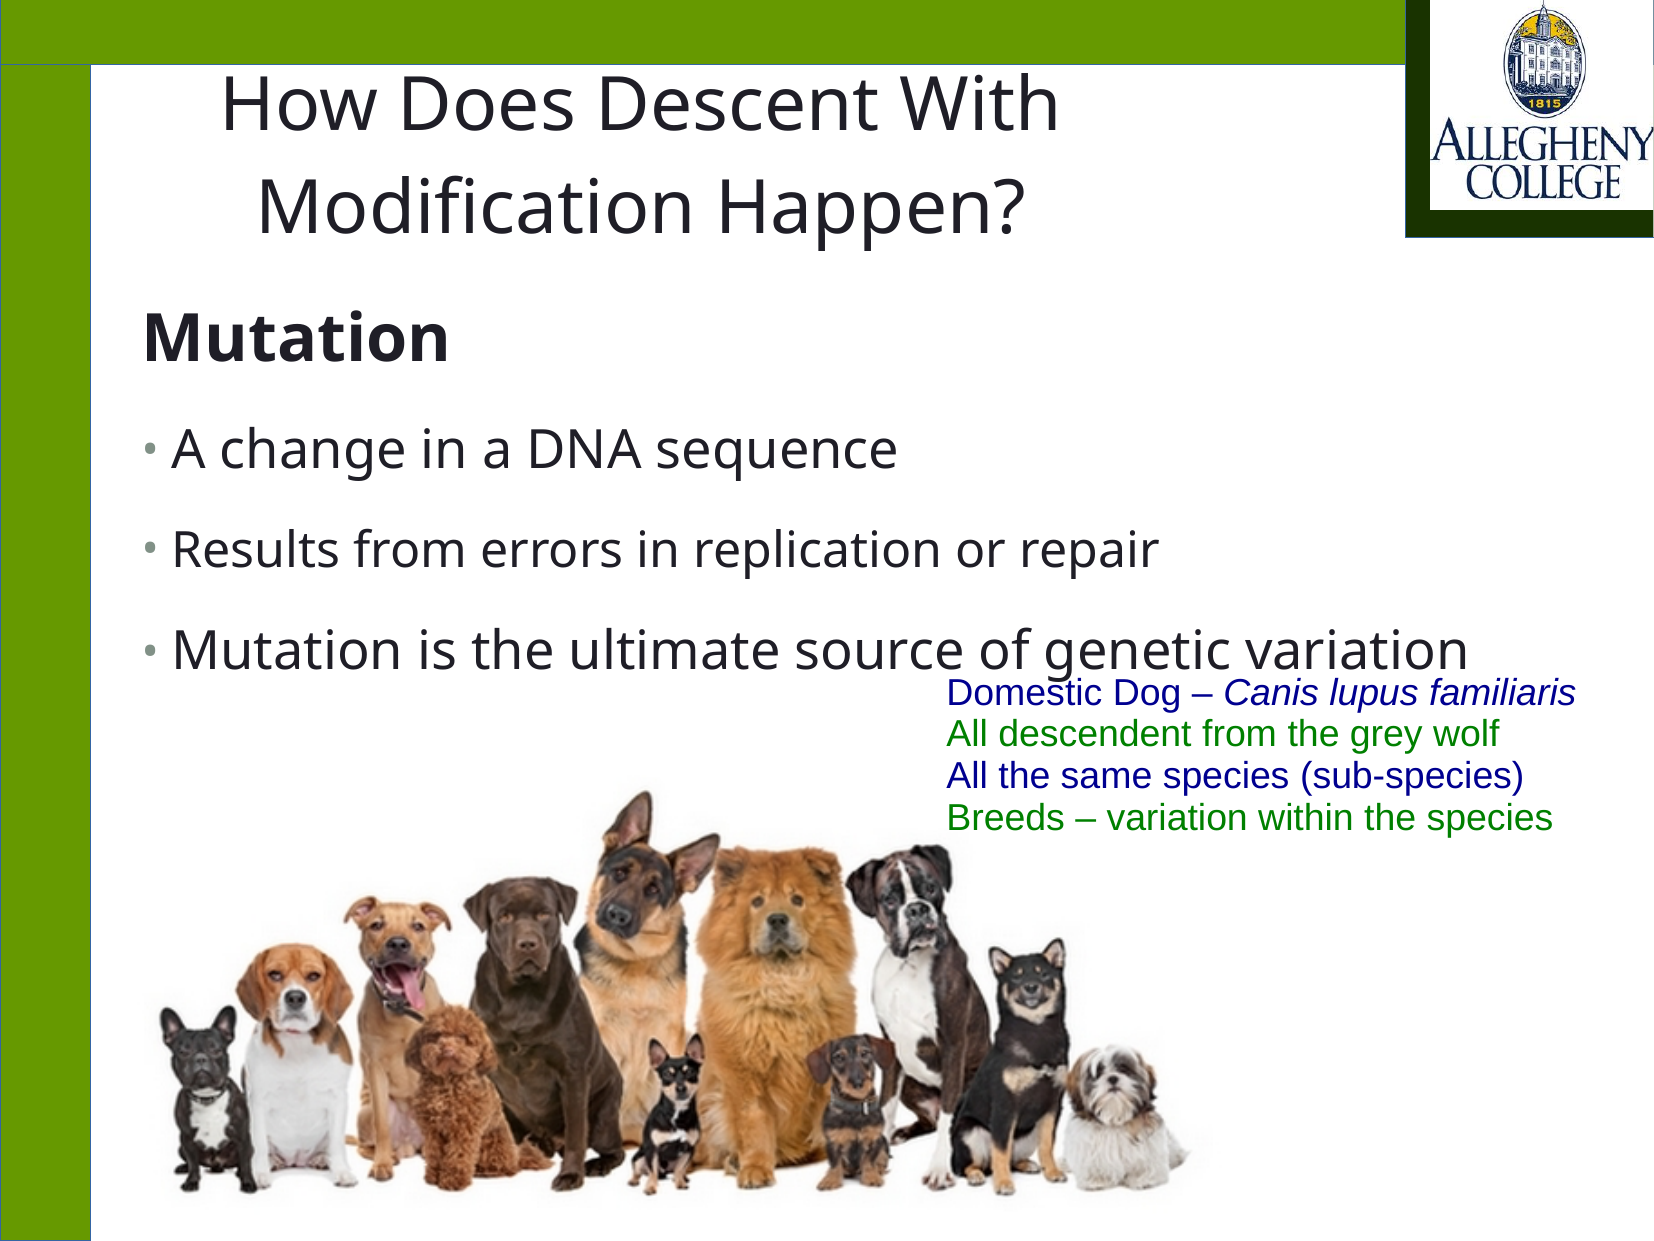

# How Does Descent With Modification Happen?
Mutation
• A change in a DNA sequence
• Results from errors in replication or repair
• Mutation is the ultimate source of genetic variation
Domestic Dog – Canis lupus familiaris
All descendent from the grey wolf
All the same species (sub-species)
Breeds – variation within the species